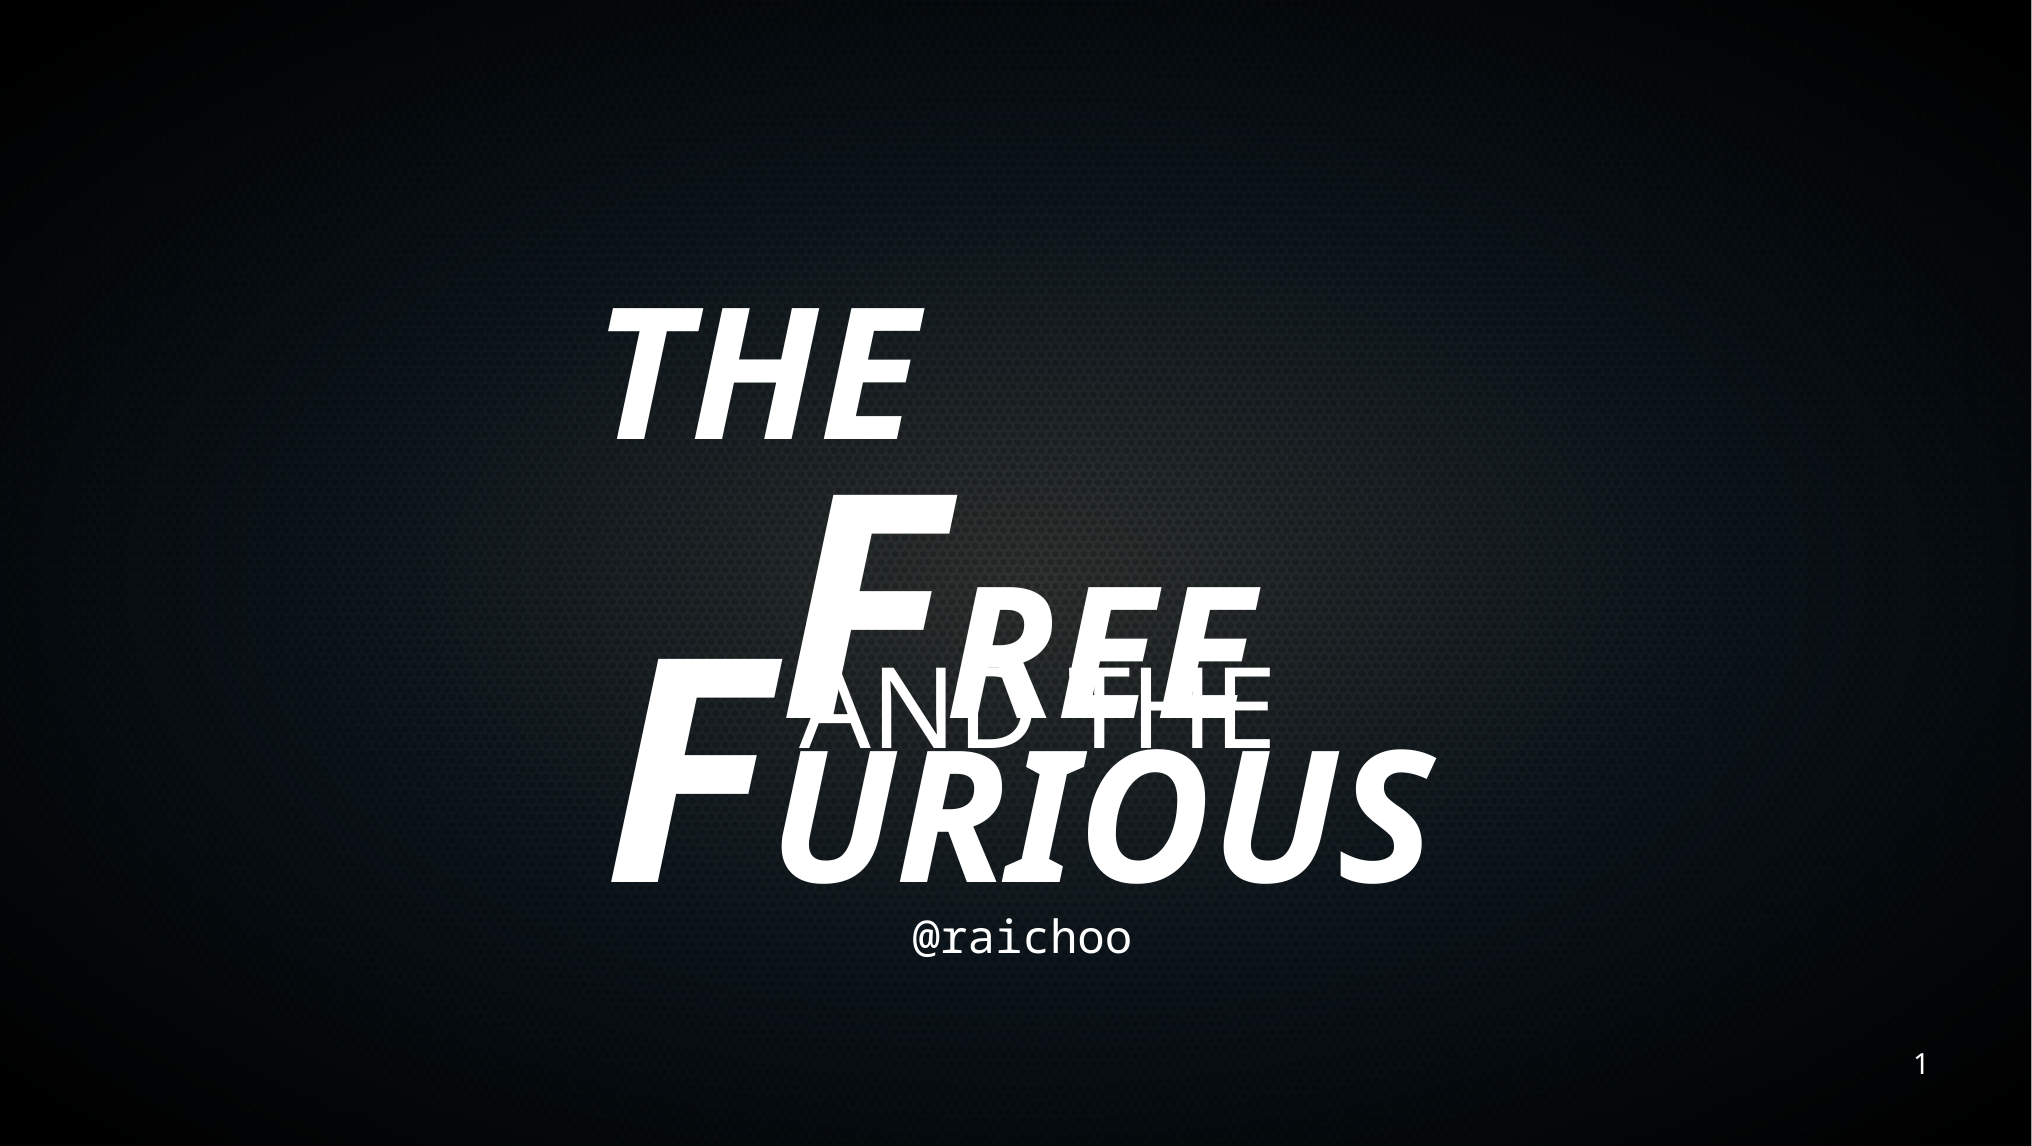

THE
FREE
FURIOUS
AND THE
@raichoo
1